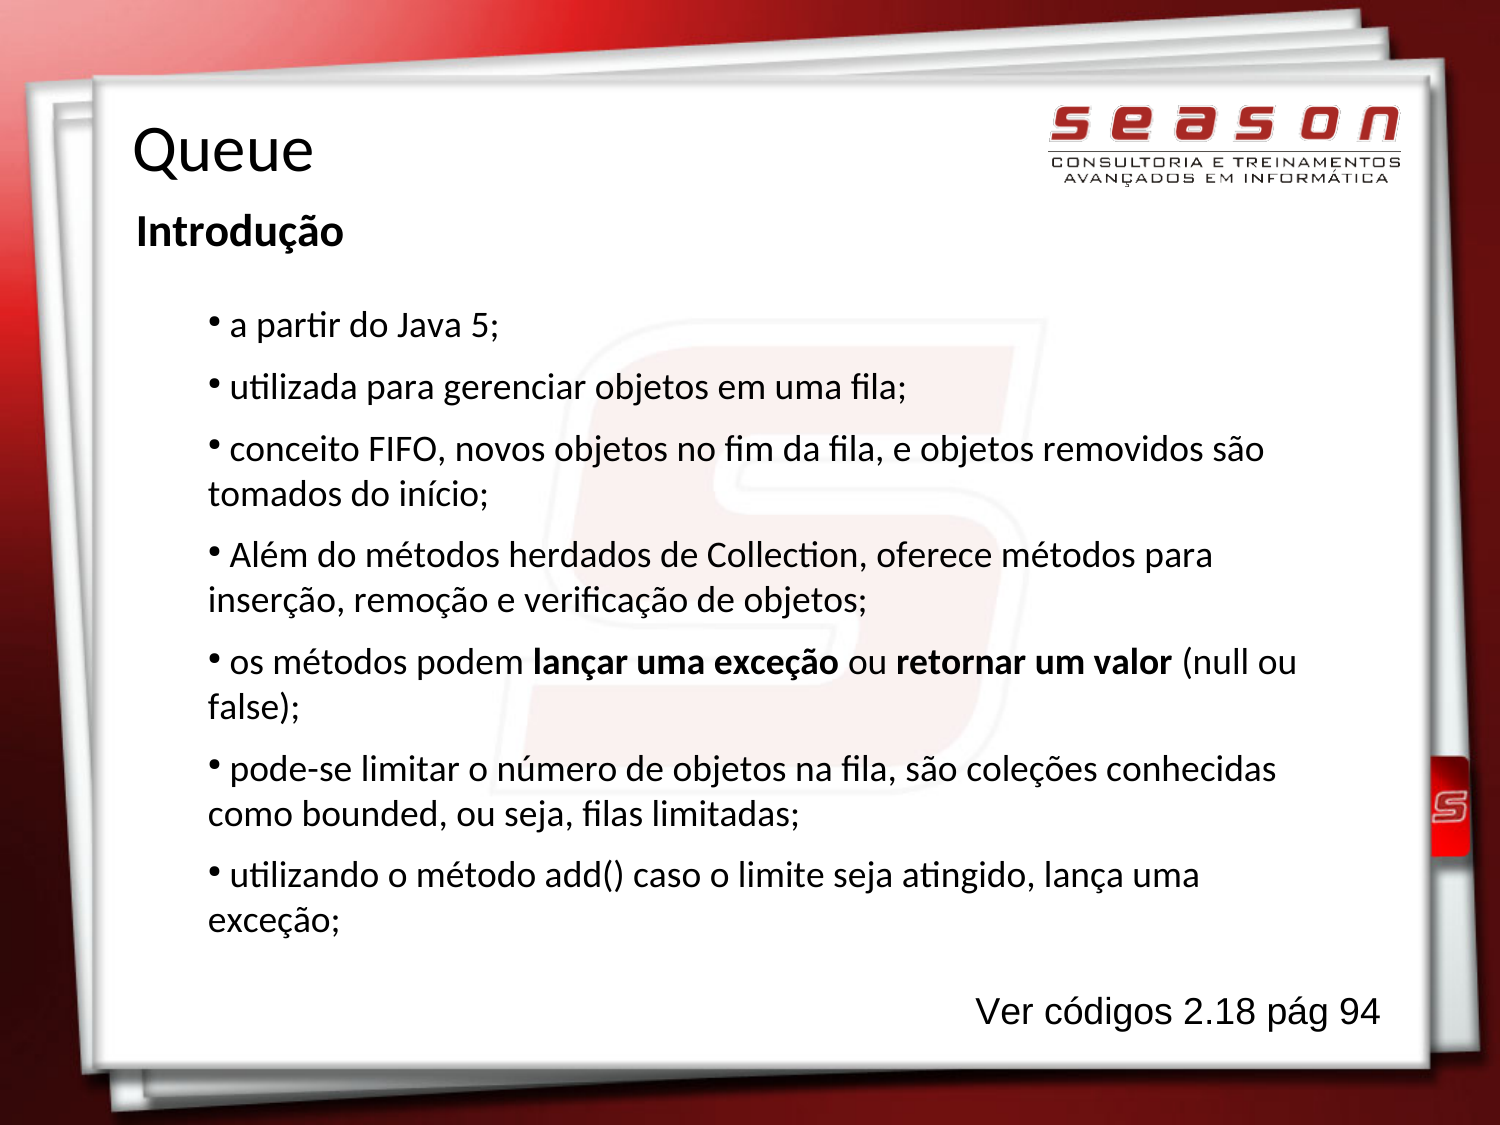

# Queue
Introdução
 a partir do Java 5;
 utilizada para gerenciar objetos em uma fila;
 conceito FIFO, novos objetos no fim da fila, e objetos removidos são tomados do início;
 Além do métodos herdados de Collection, oferece métodos para inserção, remoção e verificação de objetos;
 os métodos podem lançar uma exceção ou retornar um valor (null ou false);
 pode-se limitar o número de objetos na fila, são coleções conhecidas como bounded, ou seja, filas limitadas;
 utilizando o método add() caso o limite seja atingido, lança uma exceção;
Ver códigos 2.18 pág 94